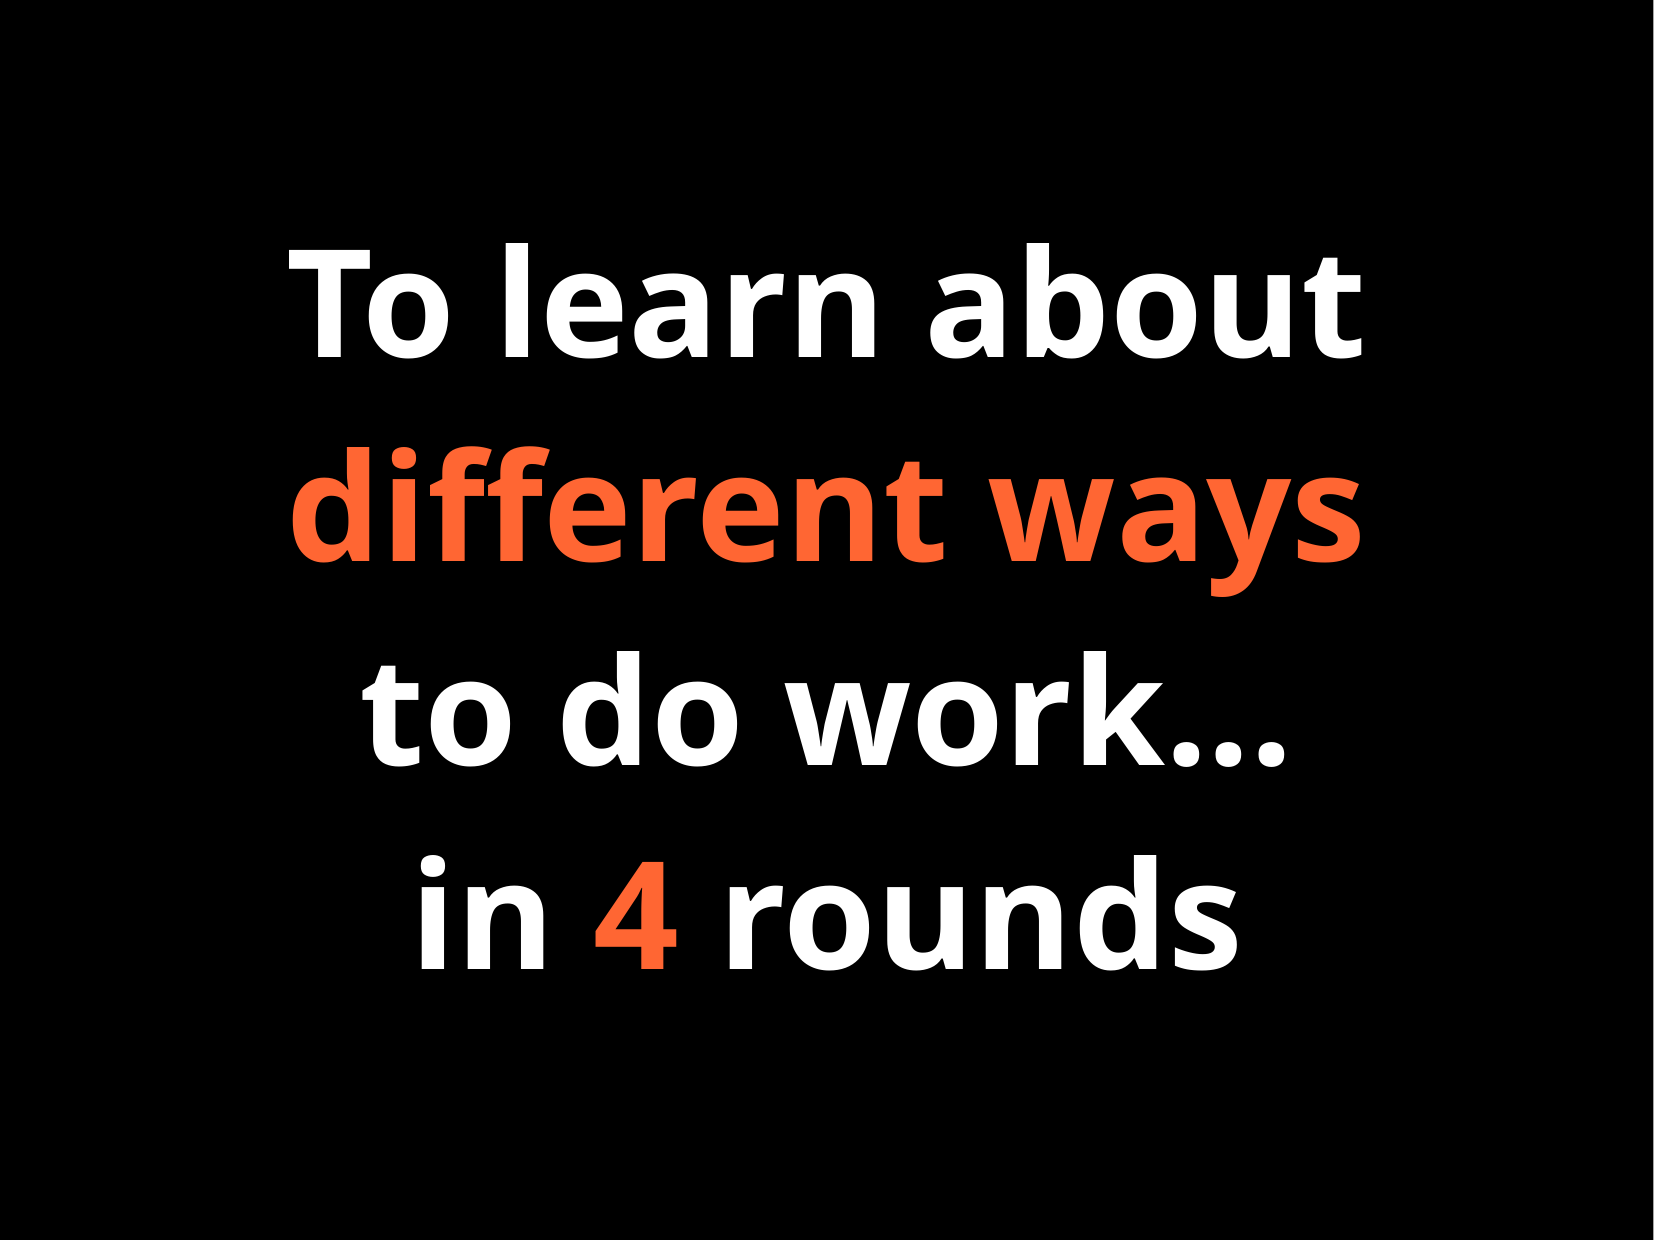

# To learn about different ways to do work... in 4 rounds